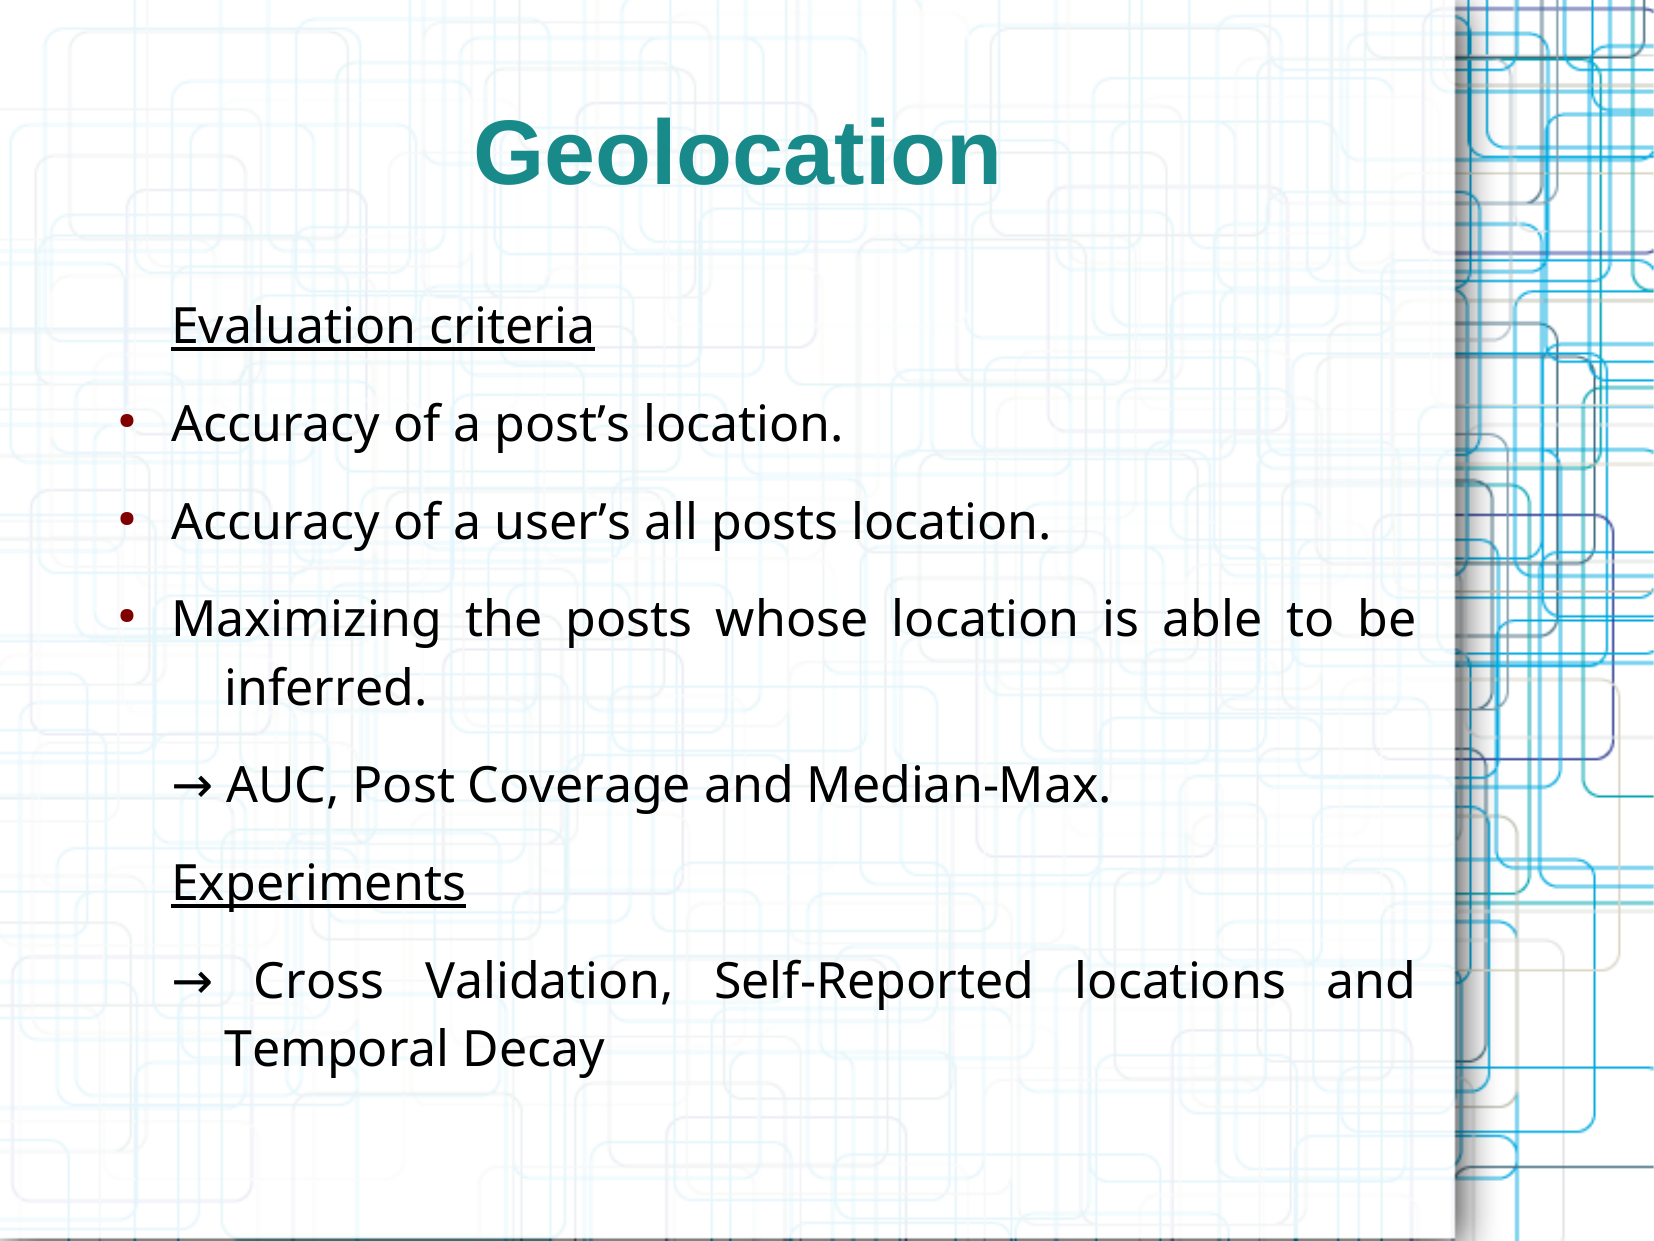

# Geolocation
Evaluation criteria
Accuracy of a post’s location.
Accuracy of a user’s all posts location.
Maximizing the posts whose location is able to be inferred.
→ AUC, Post Coverage and Median-Max.
Experiments
→ Cross Validation, Self-Reported locations and Temporal Decay